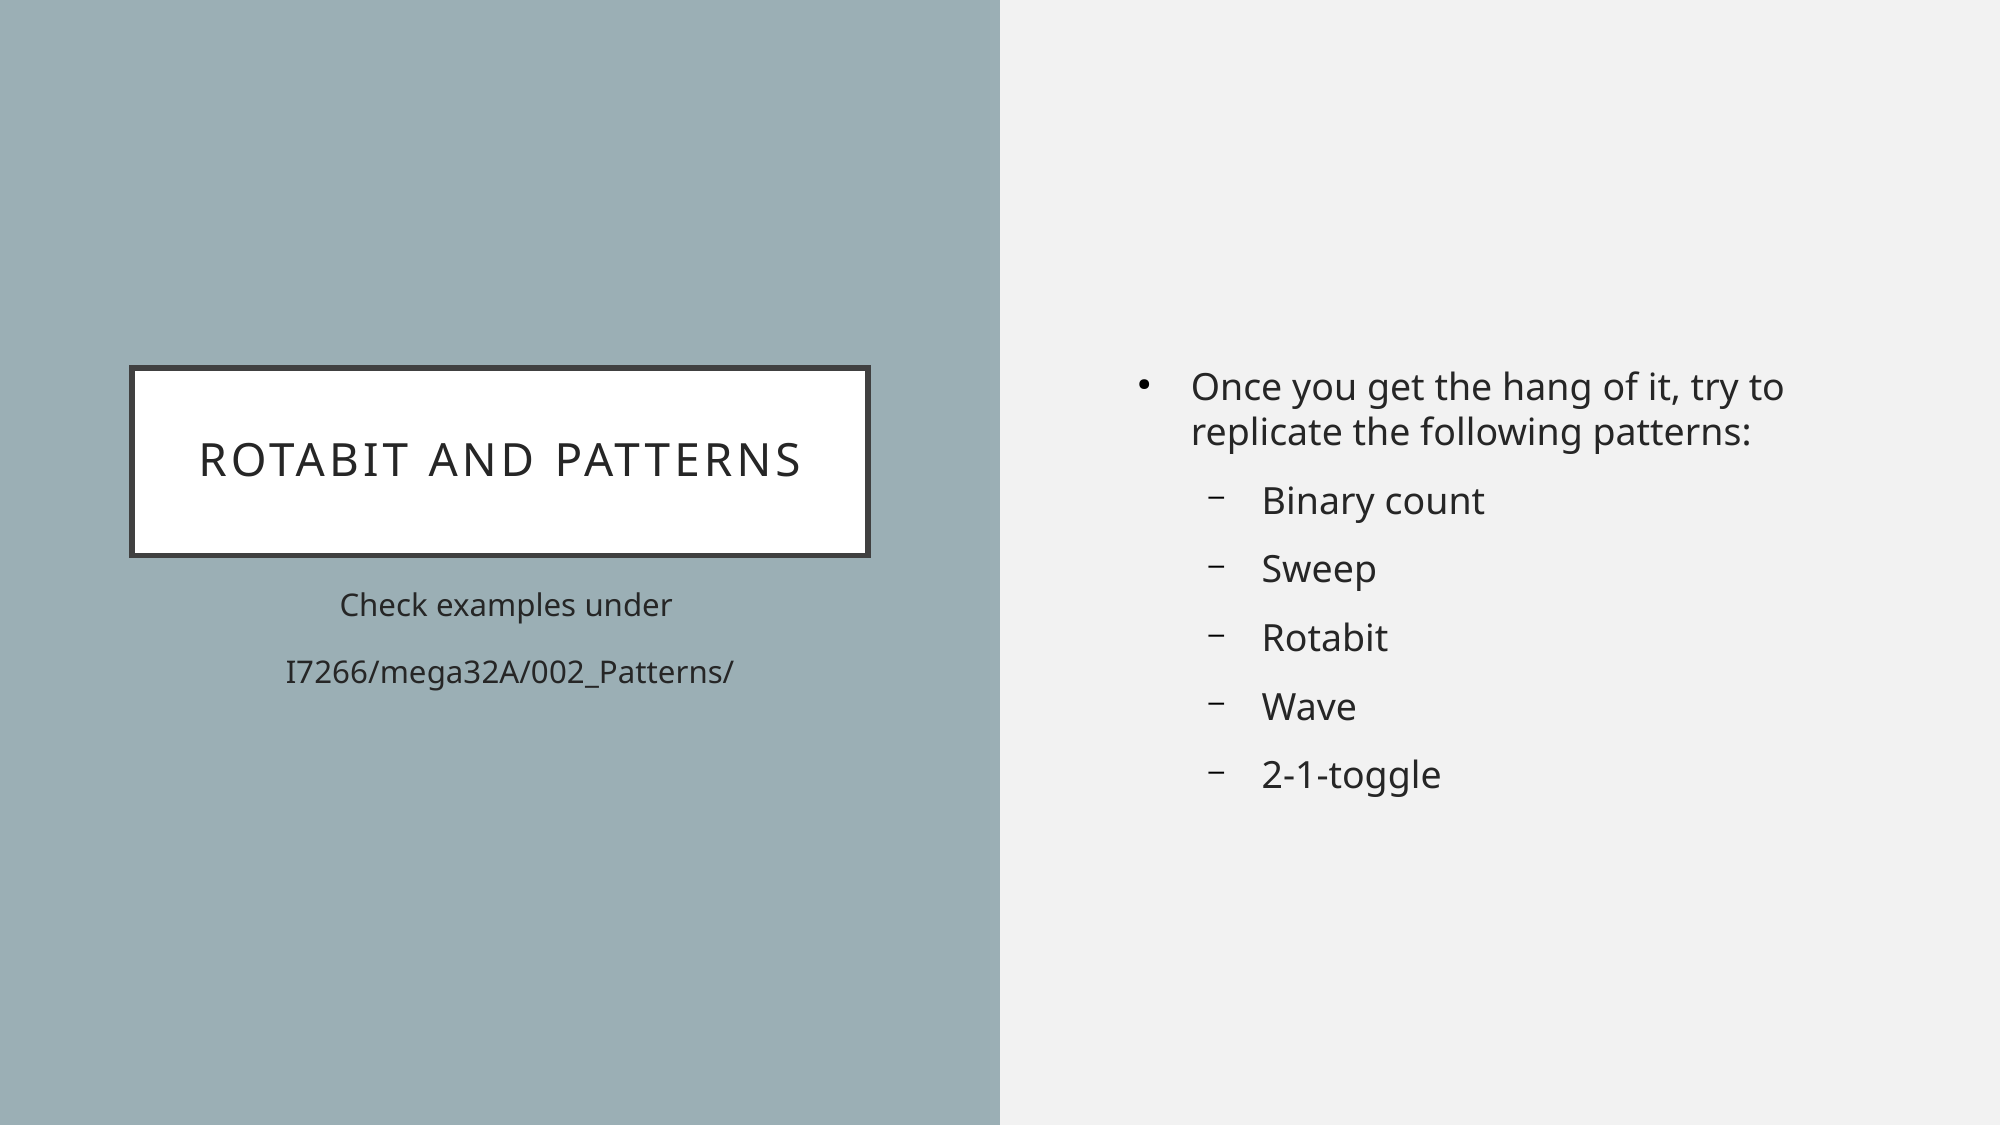

Once you get the hang of it, try to replicate the following patterns:
Binary count
Sweep
Rotabit
Wave
2-1-toggle
# Rotabit and Patterns
Check examples under
 I7266/mega32A/002_Patterns/